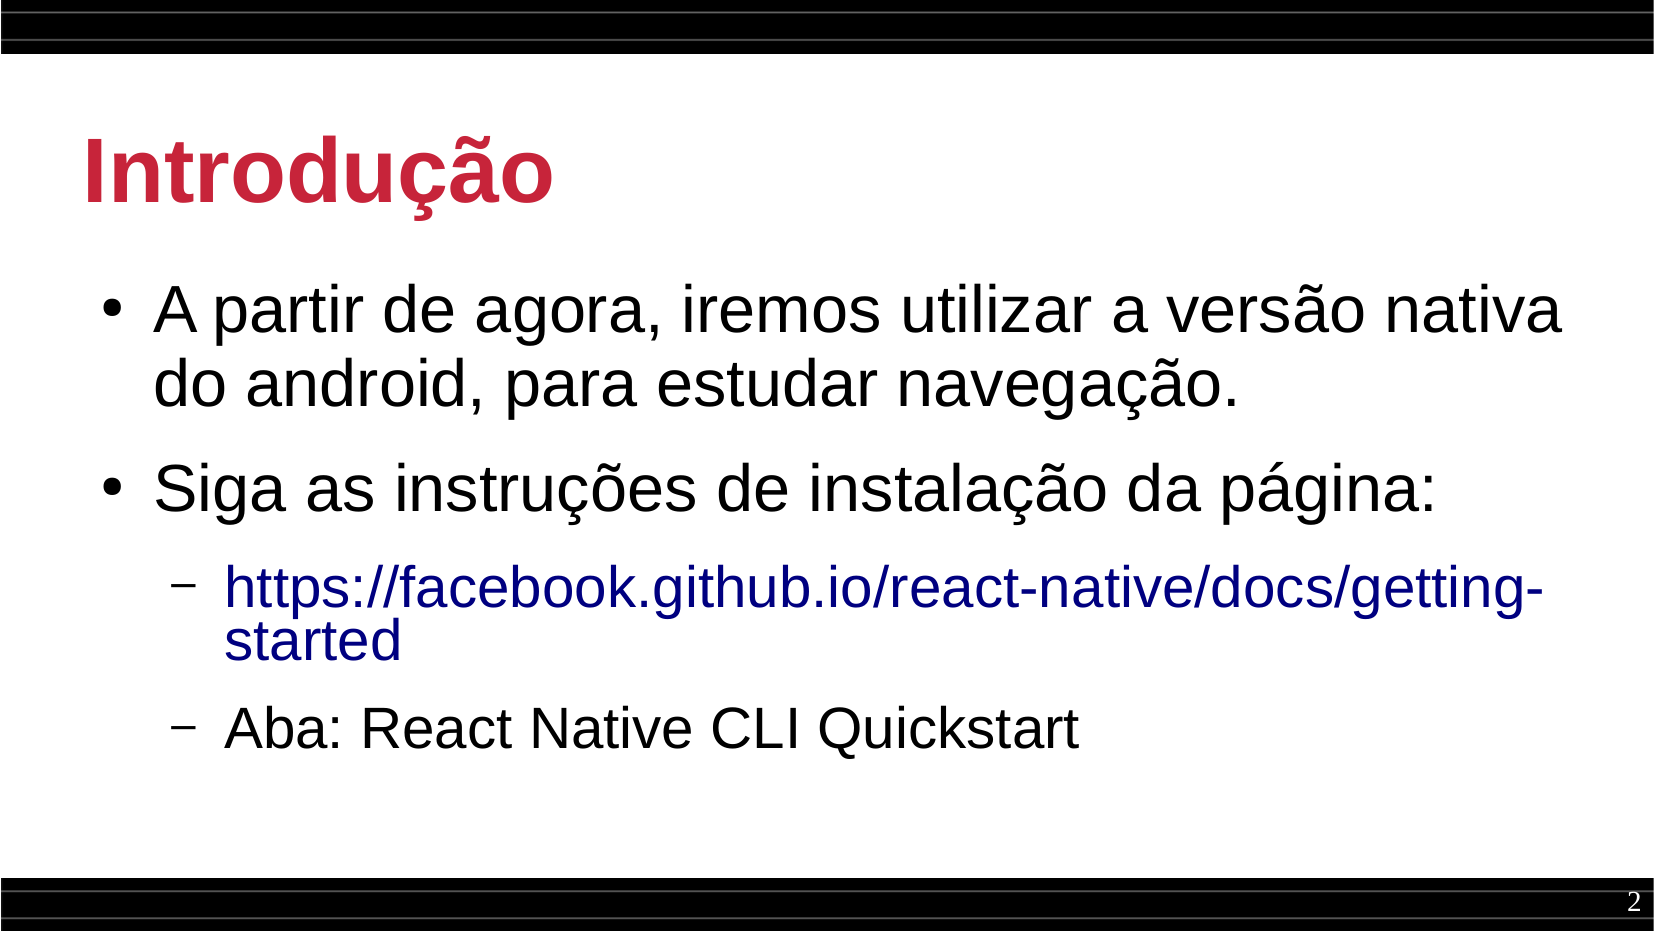

# Introdução
A partir de agora, iremos utilizar a versão nativa do android, para estudar navegação.
Siga as instruções de instalação da página:
https://facebook.github.io/react-native/docs/getting-started
Aba: React Native CLI Quickstart